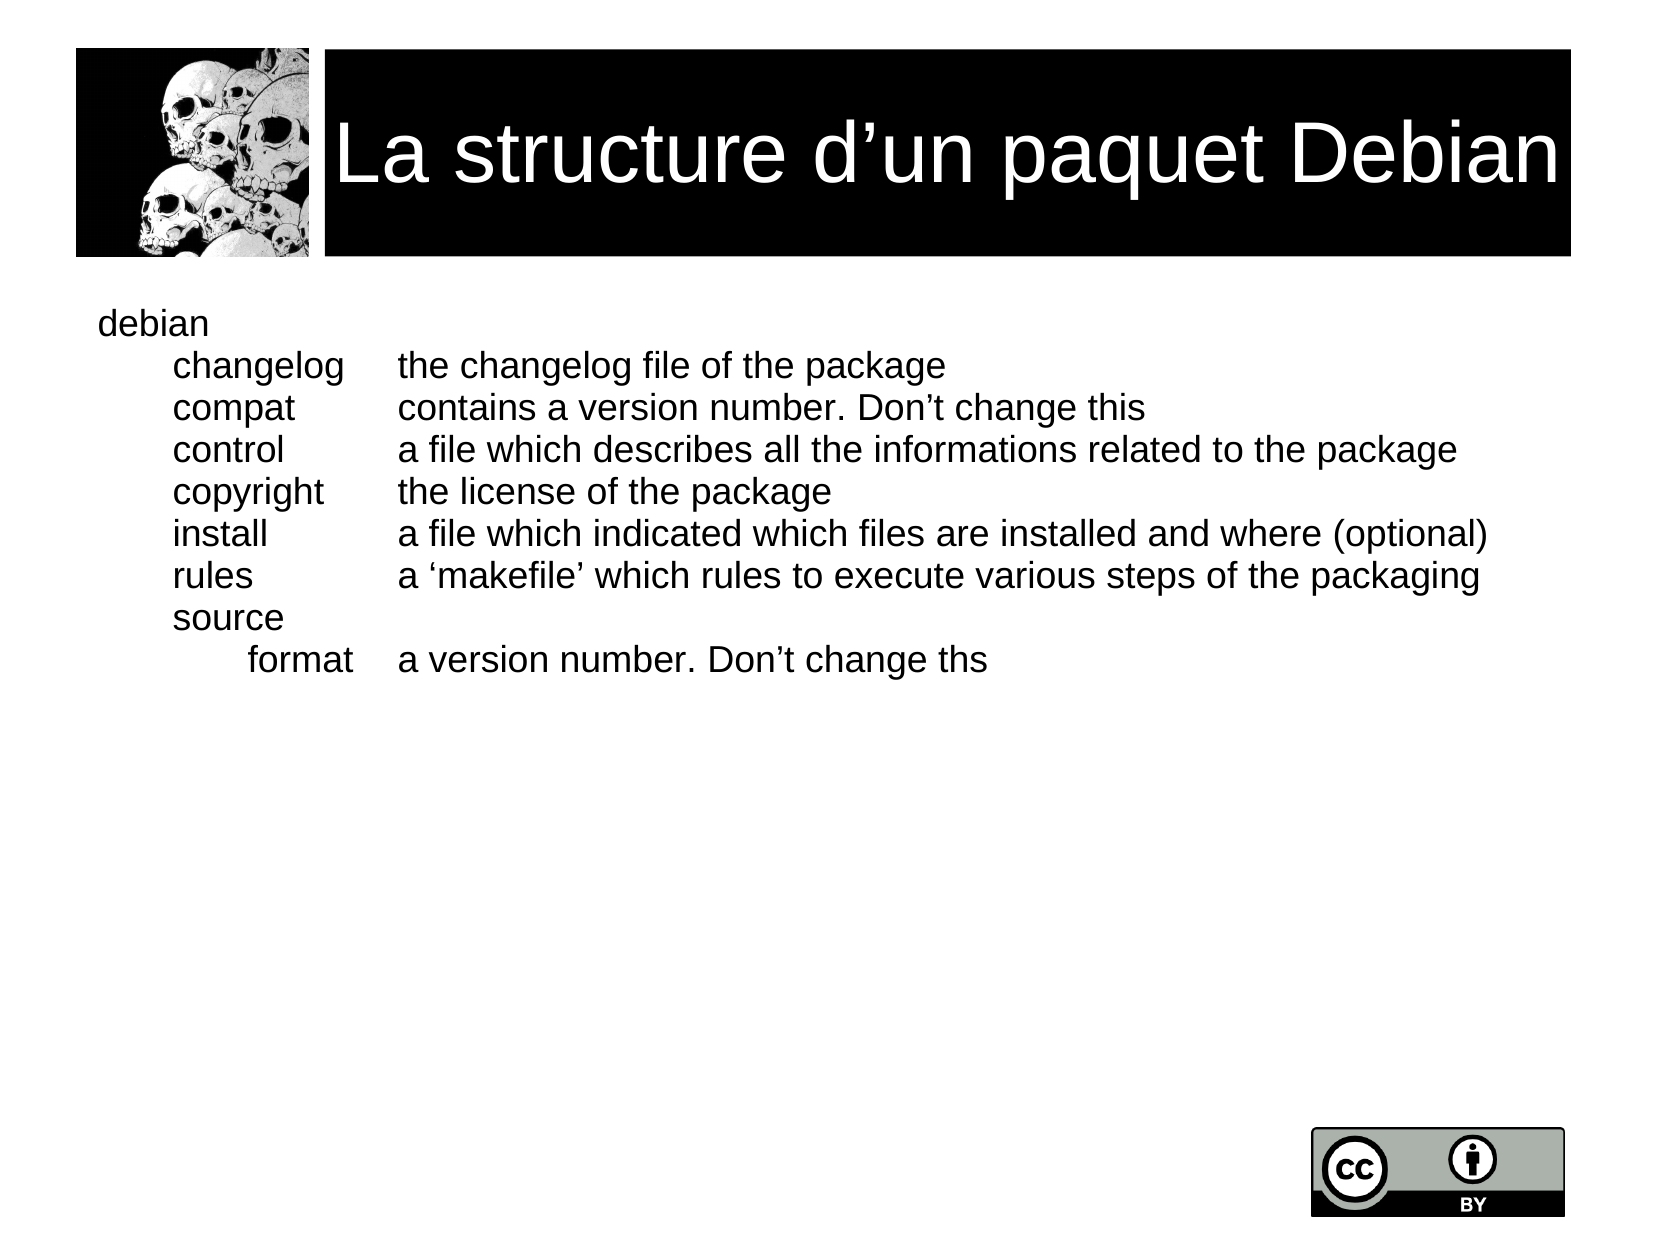

# La structure d’un paquet Debian
debian
	changelog	the changelog file of the package
	compat		contains a version number. Don’t change this
	control		a file which describes all the informations related to the package
	copyright	the license of the package
	install		a file which indicated which files are installed and where (optional)
	rules		a ‘makefile’ which rules to execute various steps of the packaging
	source
		format	a version number. Don’t change ths